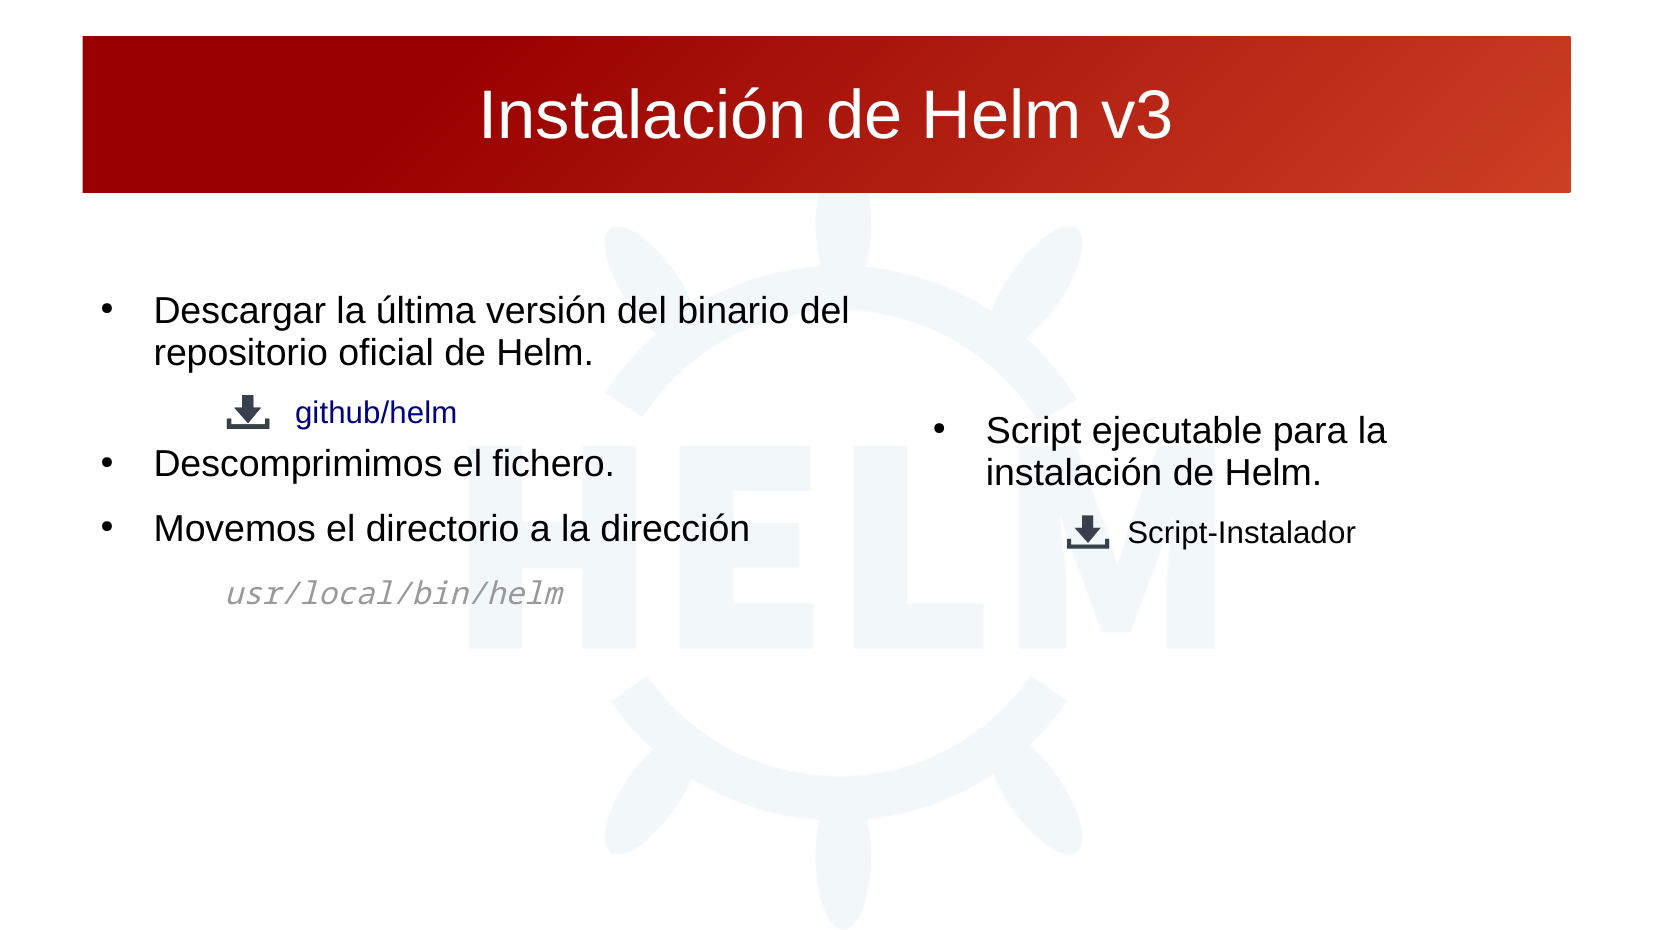

# Instalación de Helm v3
Descargar la última versión del binario del repositorio oficial de Helm.
github/helm
Descomprimimos el fichero.
Movemos el directorio a la dirección
usr/local/bin/helm
Script ejecutable para la instalación de Helm.
Script-Instalador